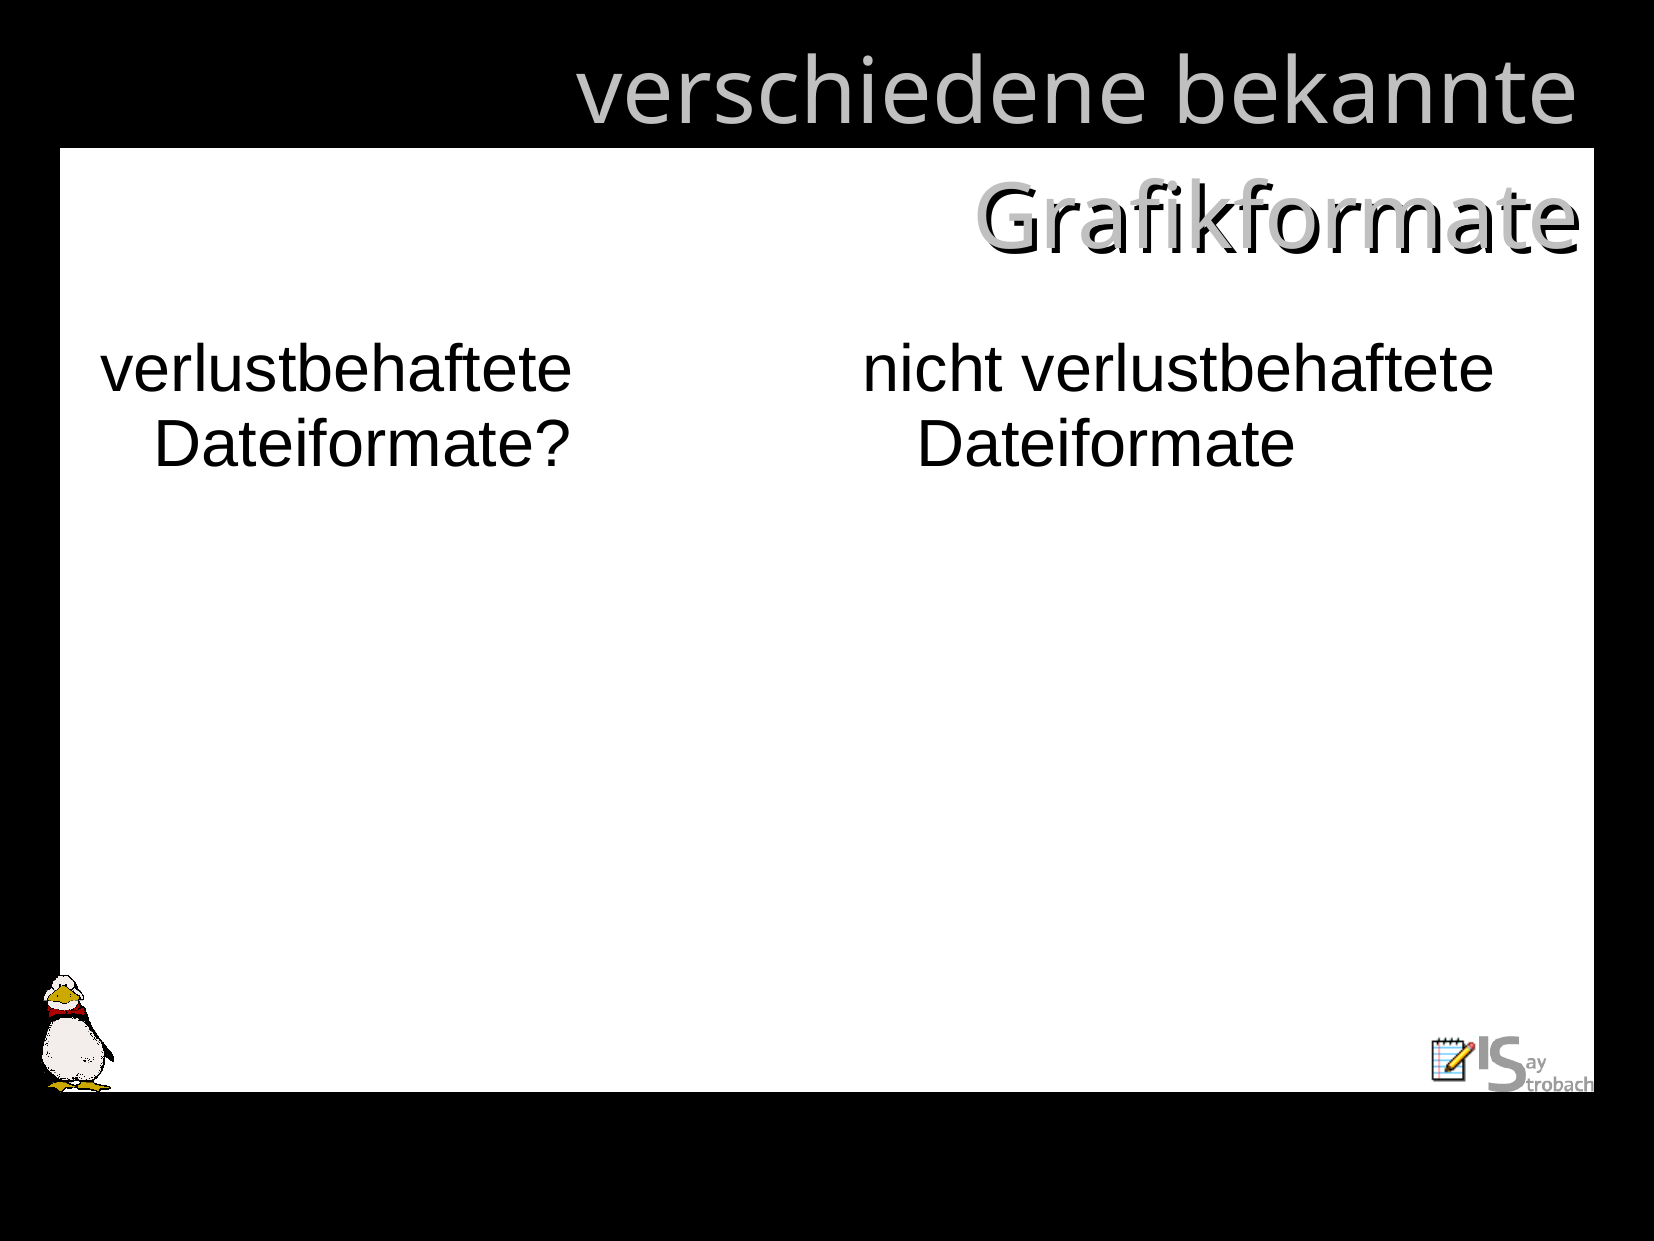

# verschiedene bekannte Grafikformate
verlustbehaftete Dateiformate?
nicht verlustbehaftete Dateiformate